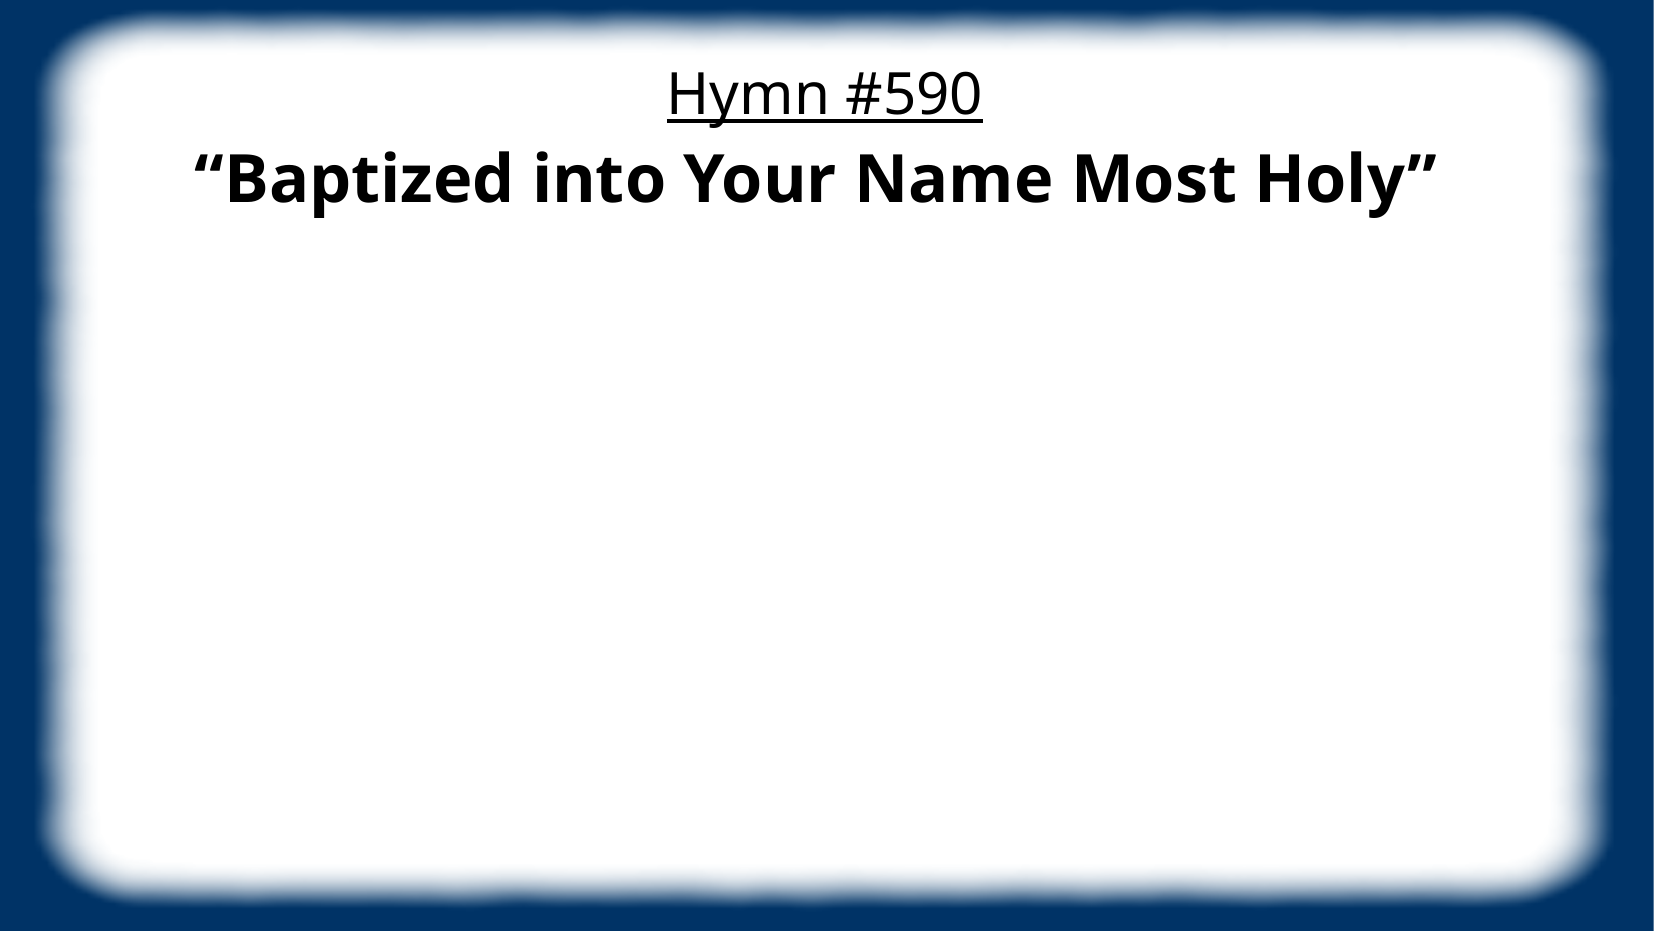

Hymn #590
“Baptized into Your Name Most Holy”